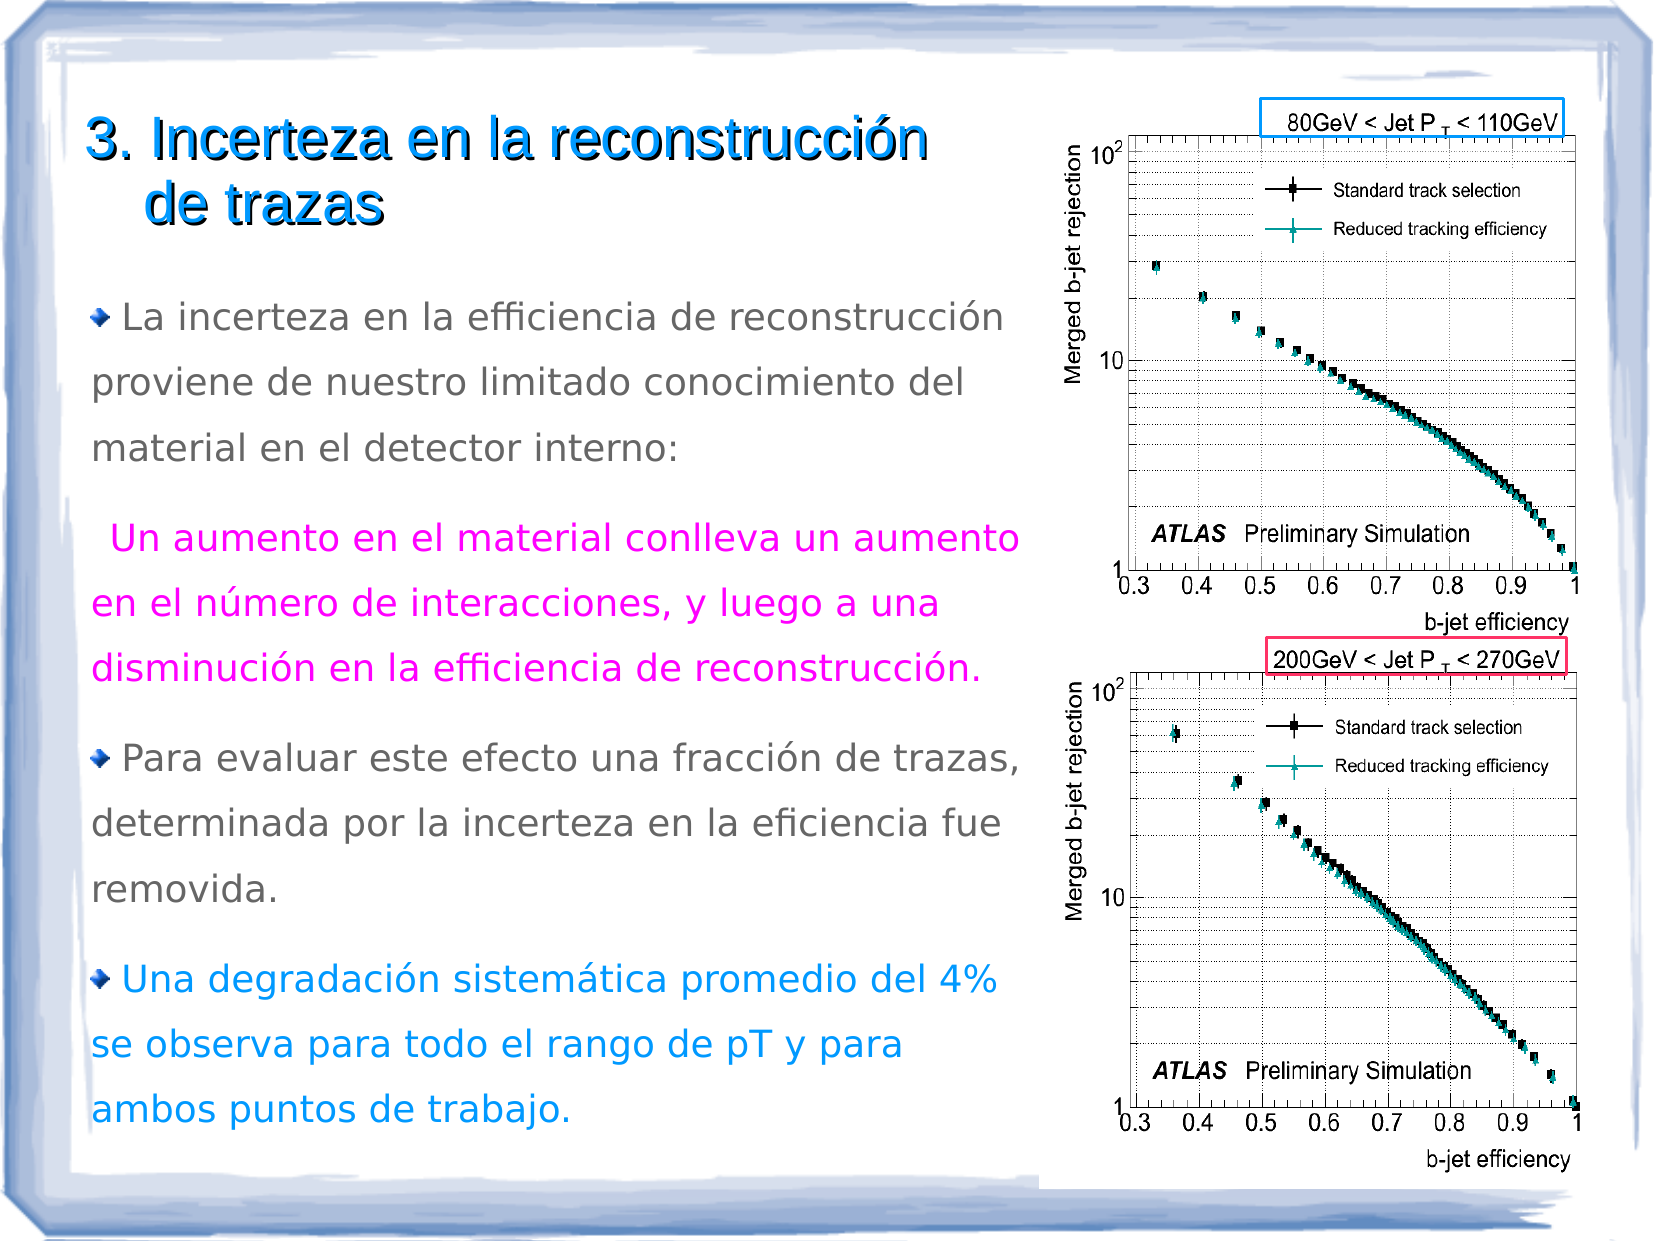

# 3. Incerteza en la reconstrucción de trazas
 La incerteza en la efficiencia de reconstrucción proviene de nuestro limitado conocimiento del material en el detector interno:
Un aumento en el material conlleva un aumento en el número de interacciones, y luego a una disminución en la efficiencia de reconstrucción.
 Para evaluar este efecto una fracción de trazas, determinada por la incerteza en la eficiencia fue removida.
 Una degradación sistemática promedio del 4% se observa para todo el rango de pT y para ambos puntos de trabajo.
32